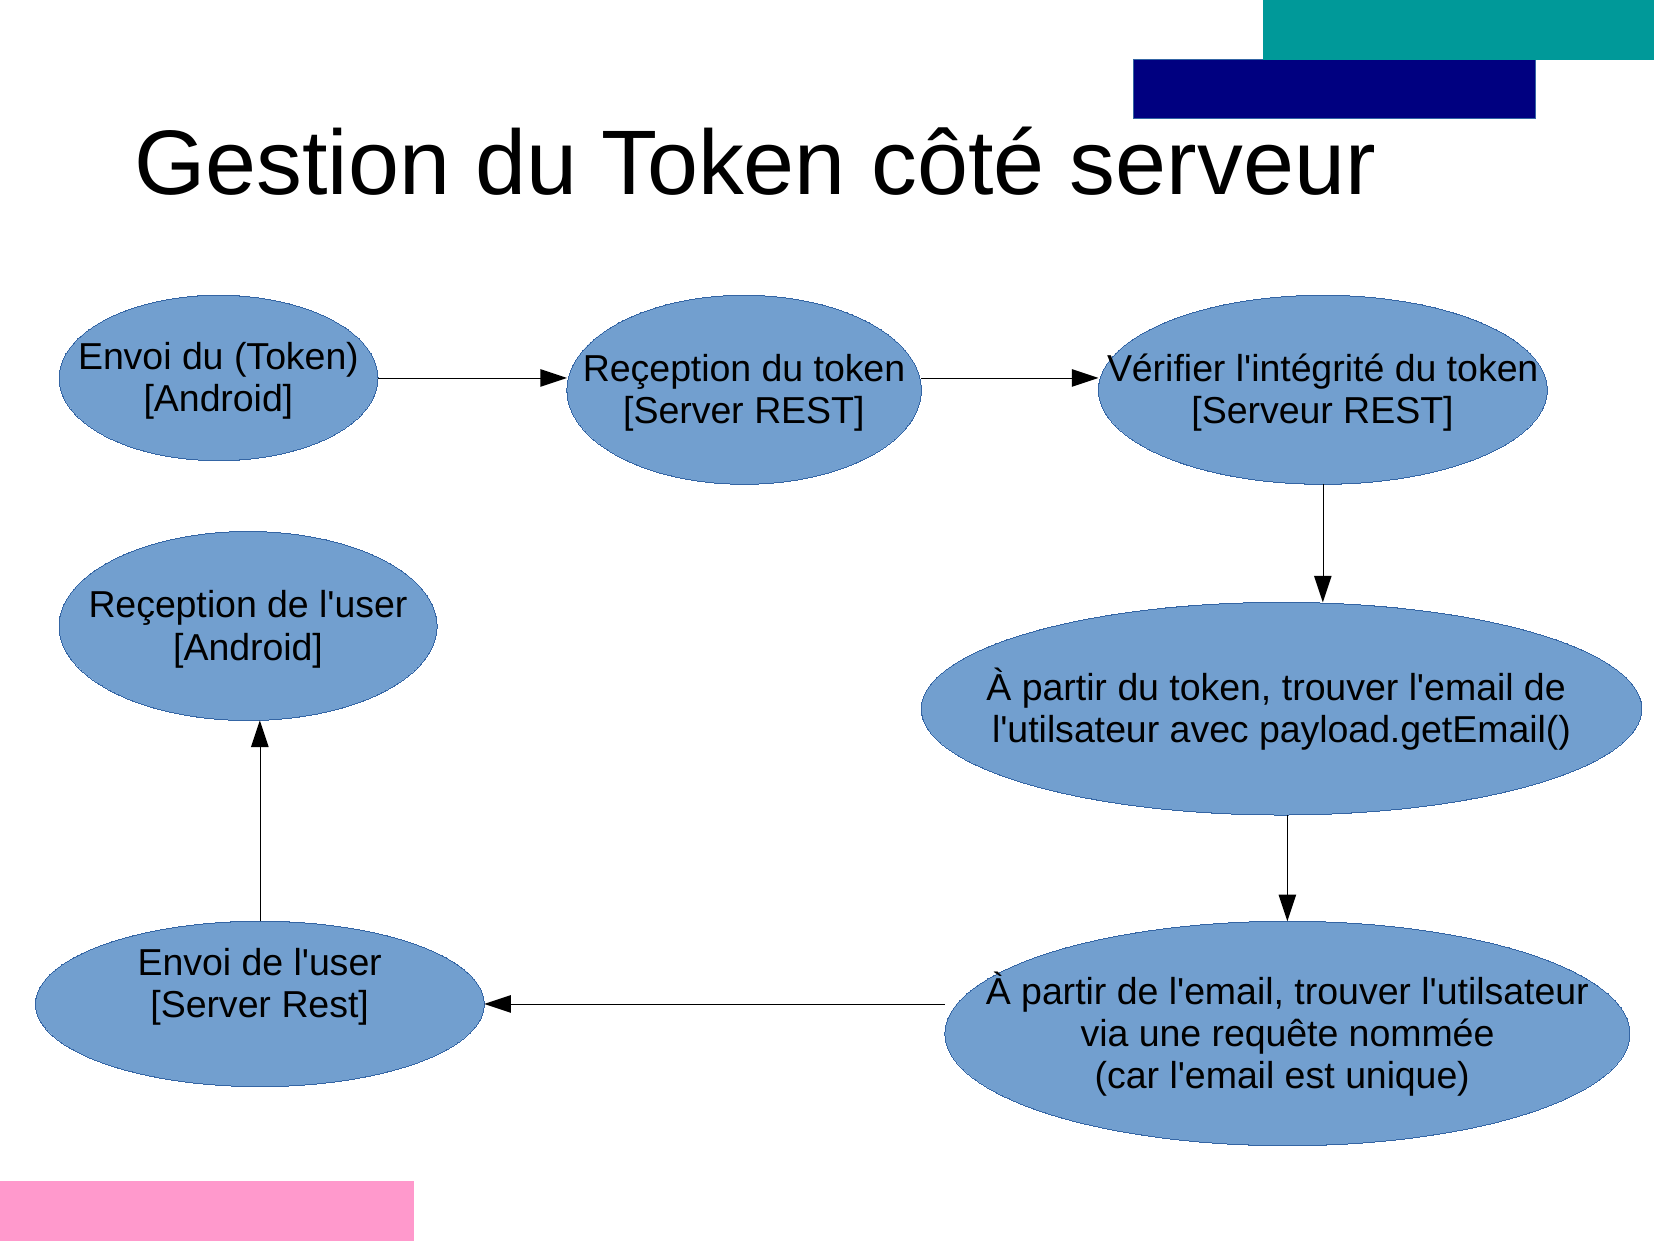

# Gestion du Token côté serveur
Envoi du (Token)
[Android]
Reçeption du token
[Server REST]
Vérifier l'intégrité du token
[Serveur REST]
Reçeption de l'user
[Android]
À partir du token, trouver l'email de
l'utilsateur avec payload.getEmail()
Envoi de l'user
[Server Rest]
À partir de l'email, trouver l'utilsateur
 via une requête nommée
(car l'email est unique)